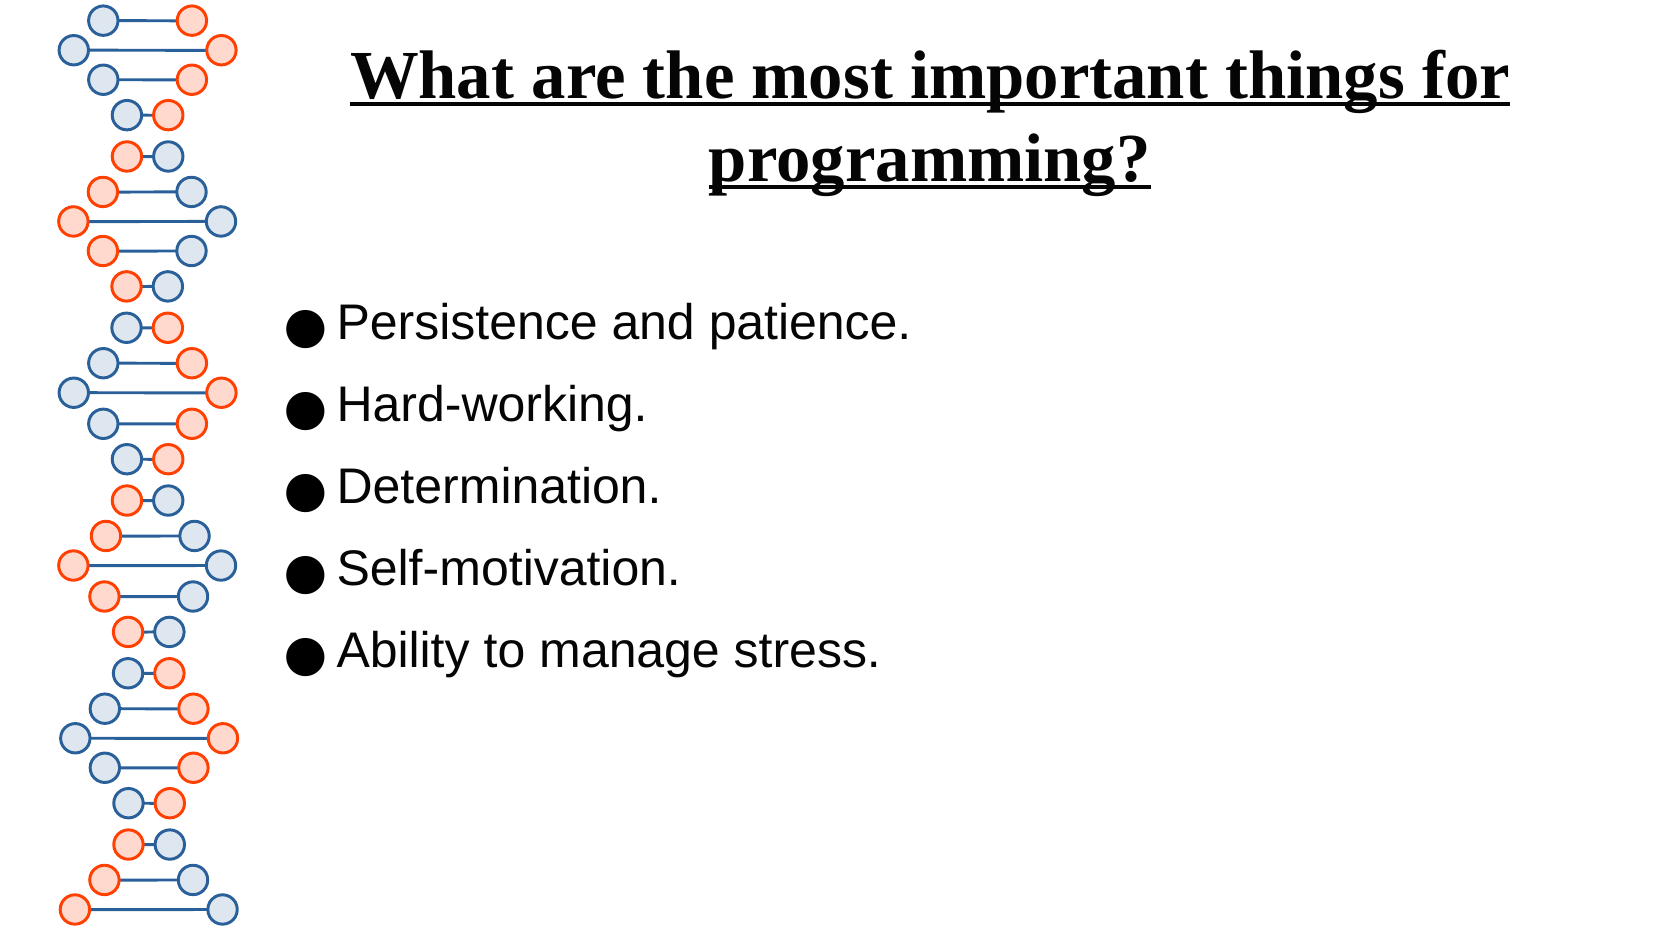

What are the most important things for programming?
Persistence and patience.
Hard-working.
Determination.
Self-motivation.
Ability to manage stress.